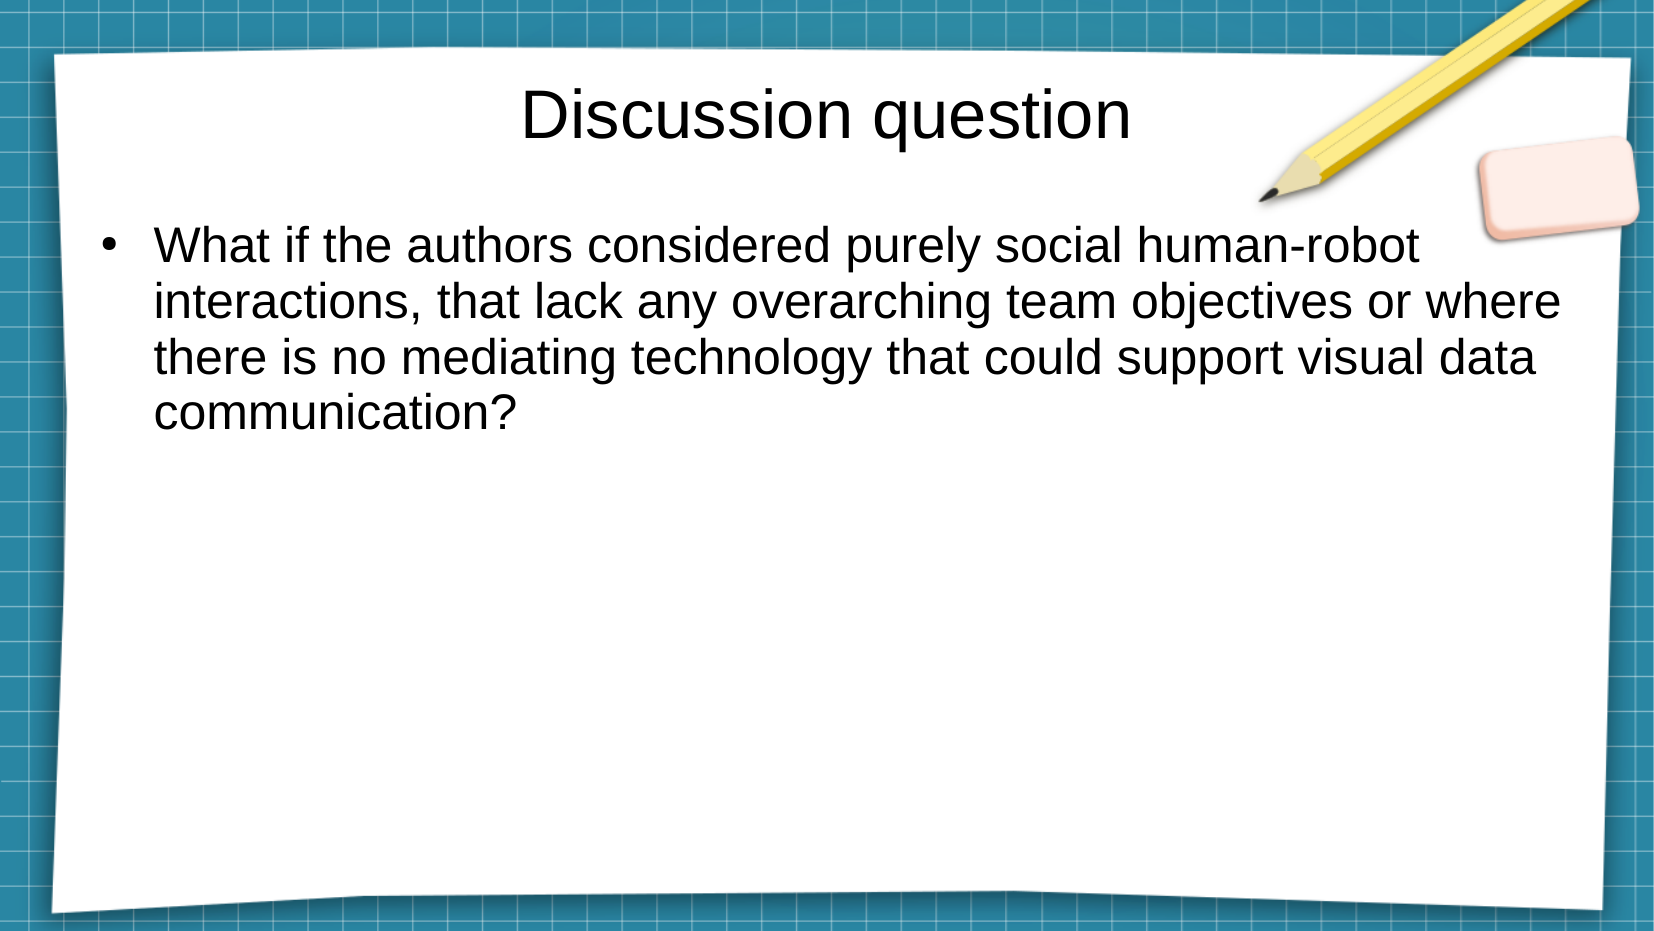

# Discussion question
What if the authors considered purely social human-robot interactions, that lack any overarching team objectives or where there is no mediating technology that could support visual data communication?